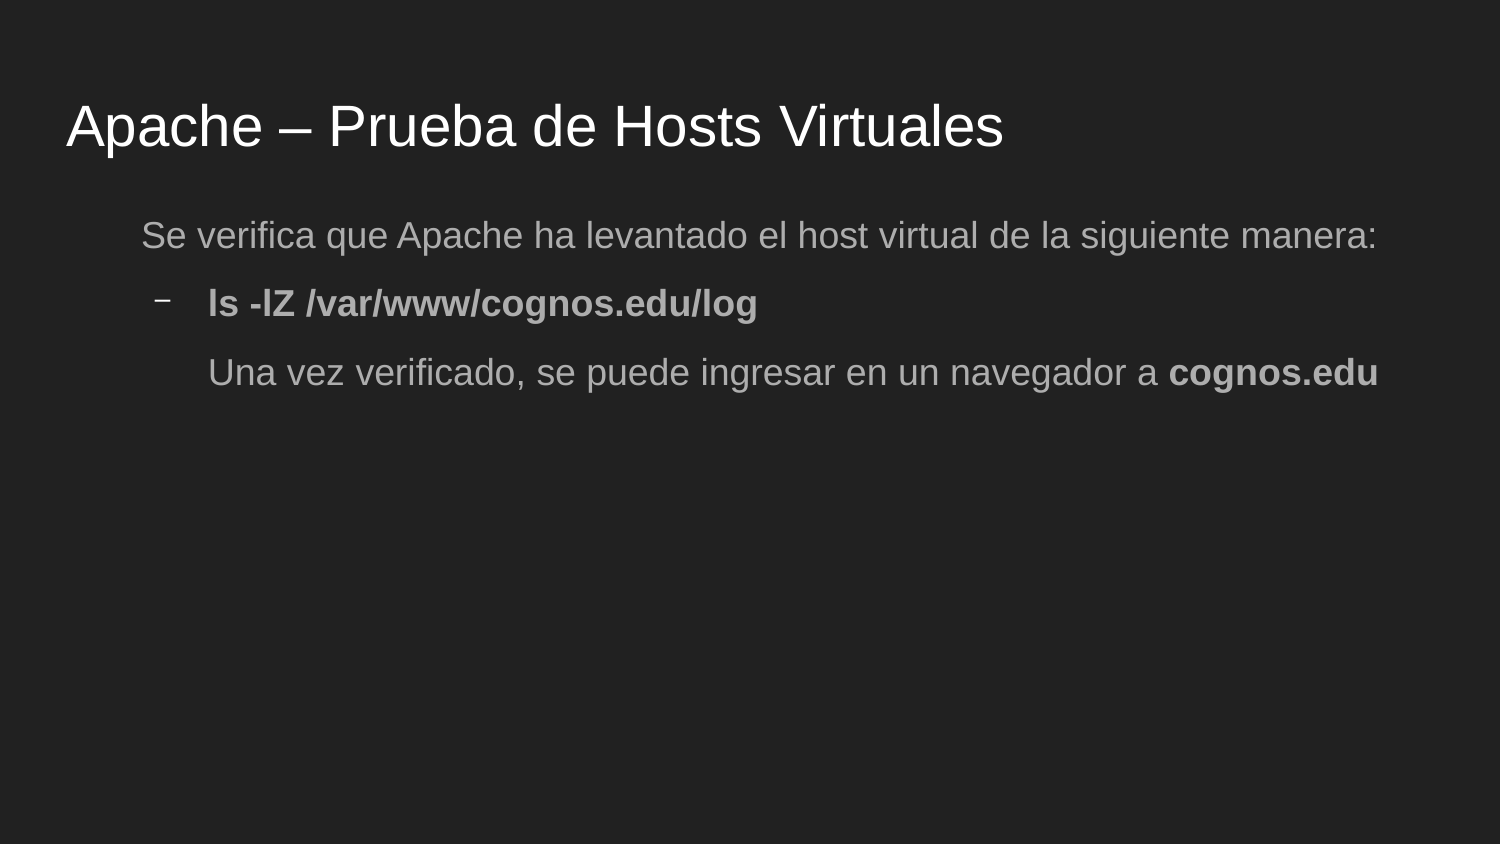

# Apache – Prueba de Hosts Virtuales
Se verifica que Apache ha levantado el host virtual de la siguiente manera:
ls -lZ /var/www/cognos.edu/log
Una vez verificado, se puede ingresar en un navegador a cognos.edu